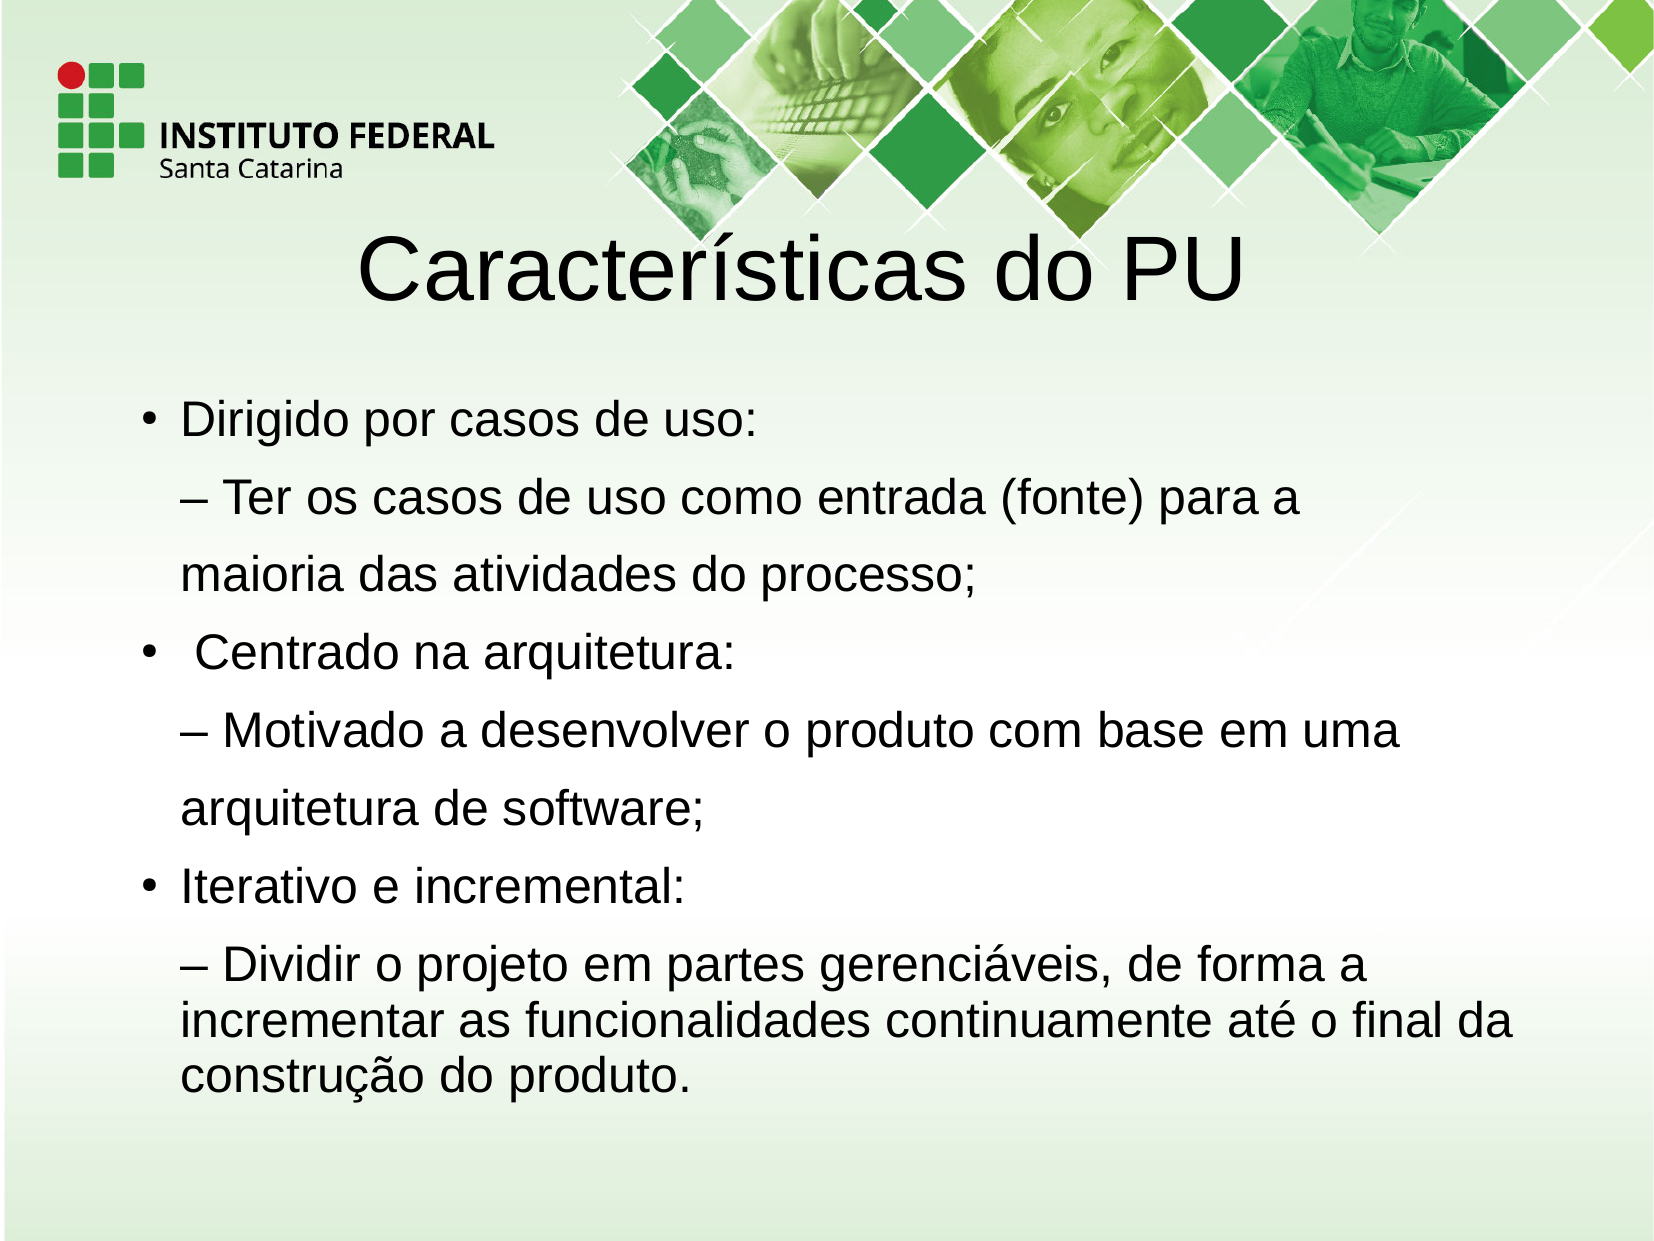

# Características do PU
Dirigido por casos de uso:
– Ter os casos de uso como entrada (fonte) para a
maioria das atividades do processo;
 Centrado na arquitetura:
– Motivado a desenvolver o produto com base em uma
arquitetura de software;
Iterativo e incremental:
– Dividir o projeto em partes gerenciáveis, de forma a incrementar as funcionalidades continuamente até o final da construção do produto.